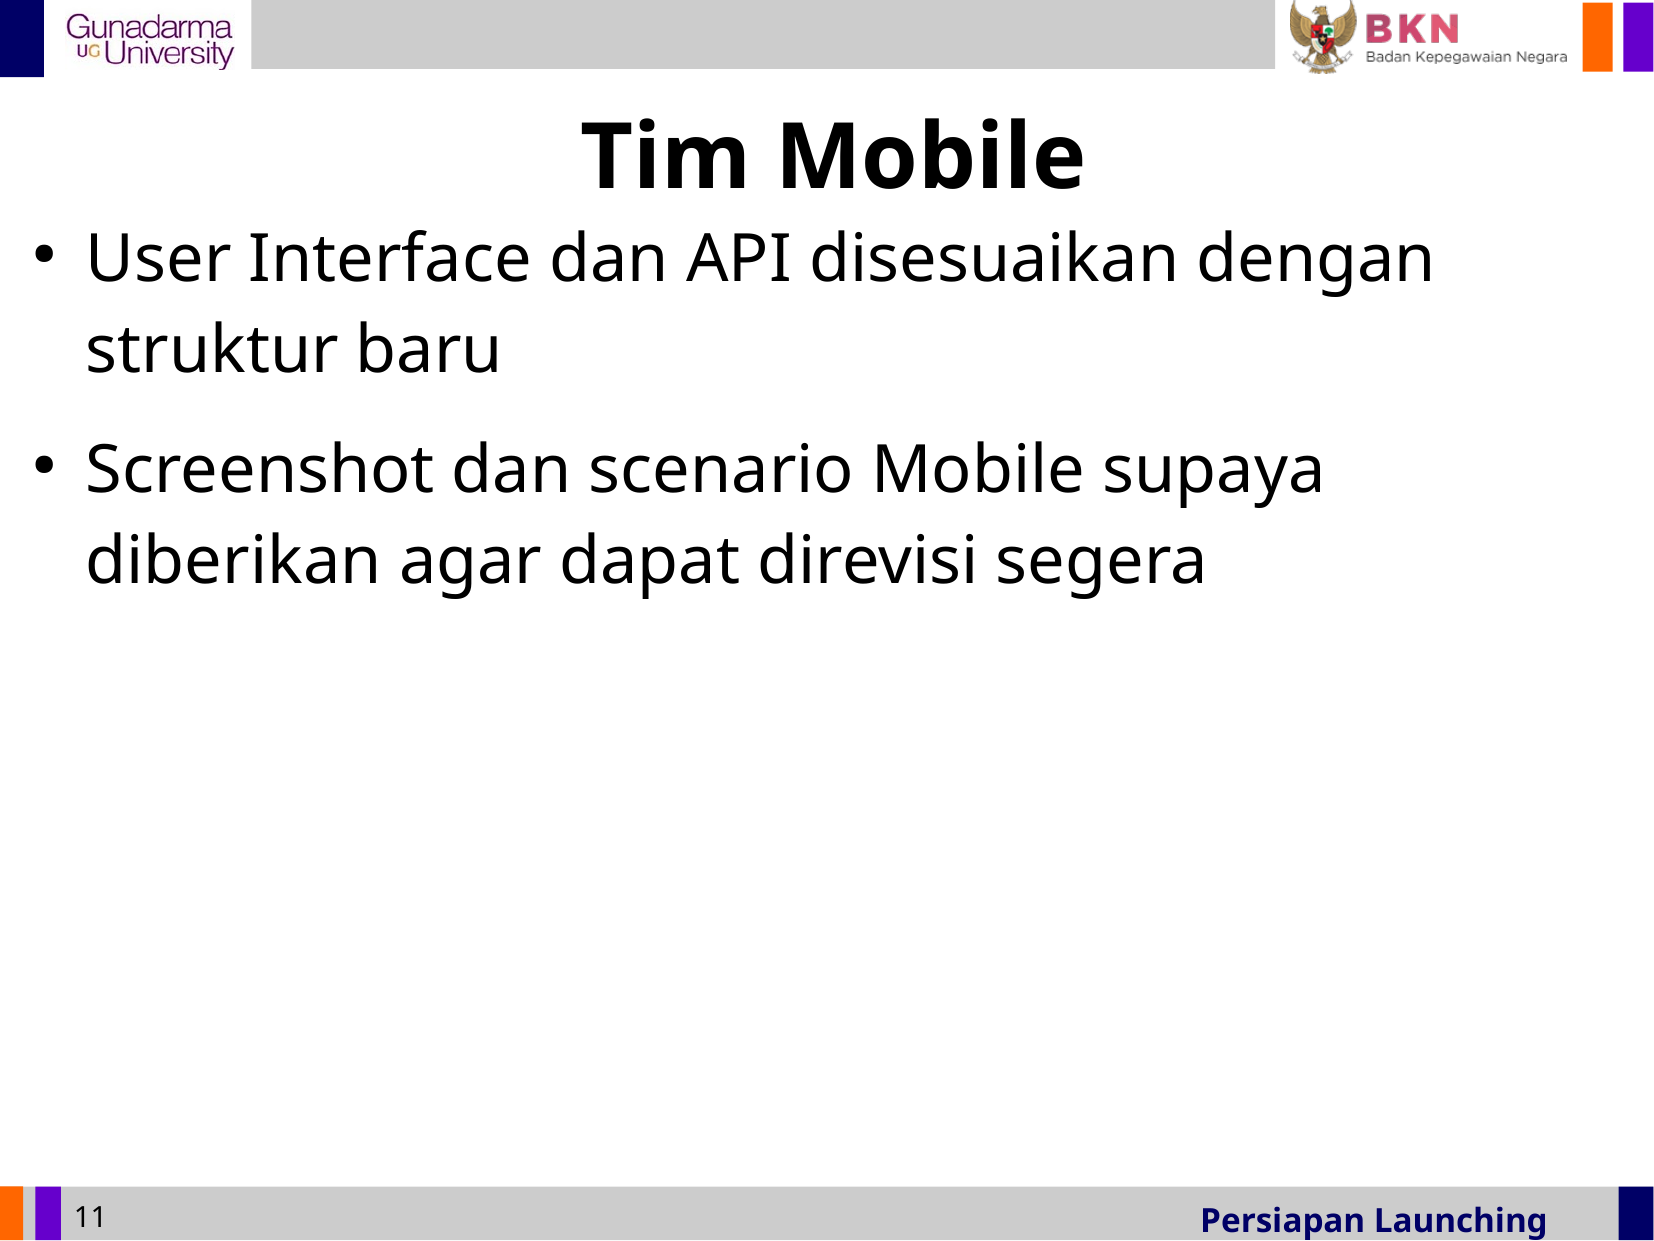

# Tim Mobile
User Interface dan API disesuaikan dengan struktur baru
Screenshot dan scenario Mobile supaya diberikan agar dapat direvisi segera